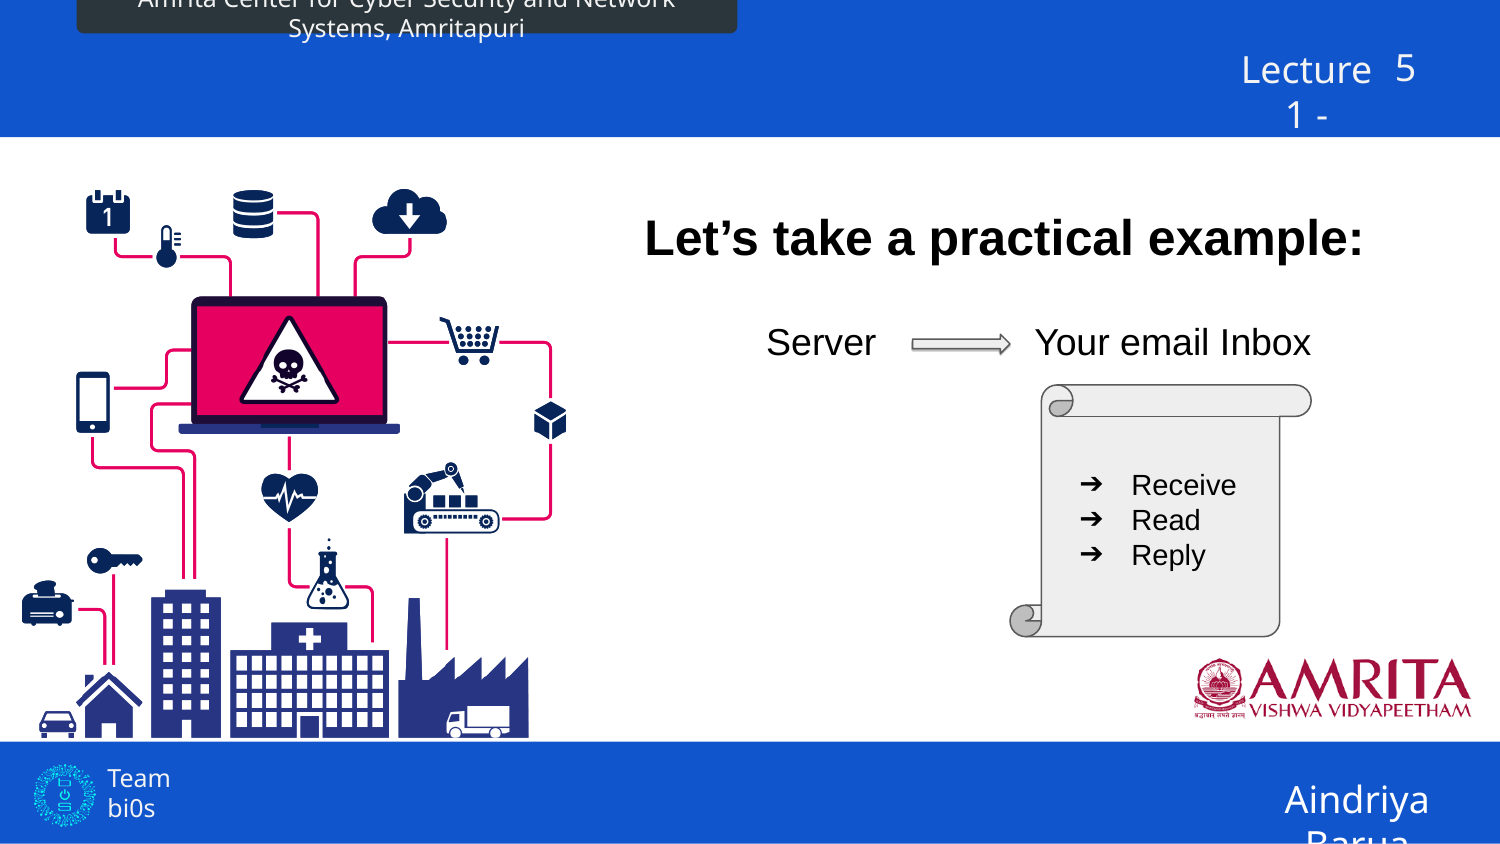

# Let’s take a practical example:
Server
Your email Inbox
Receive
Read
Reply